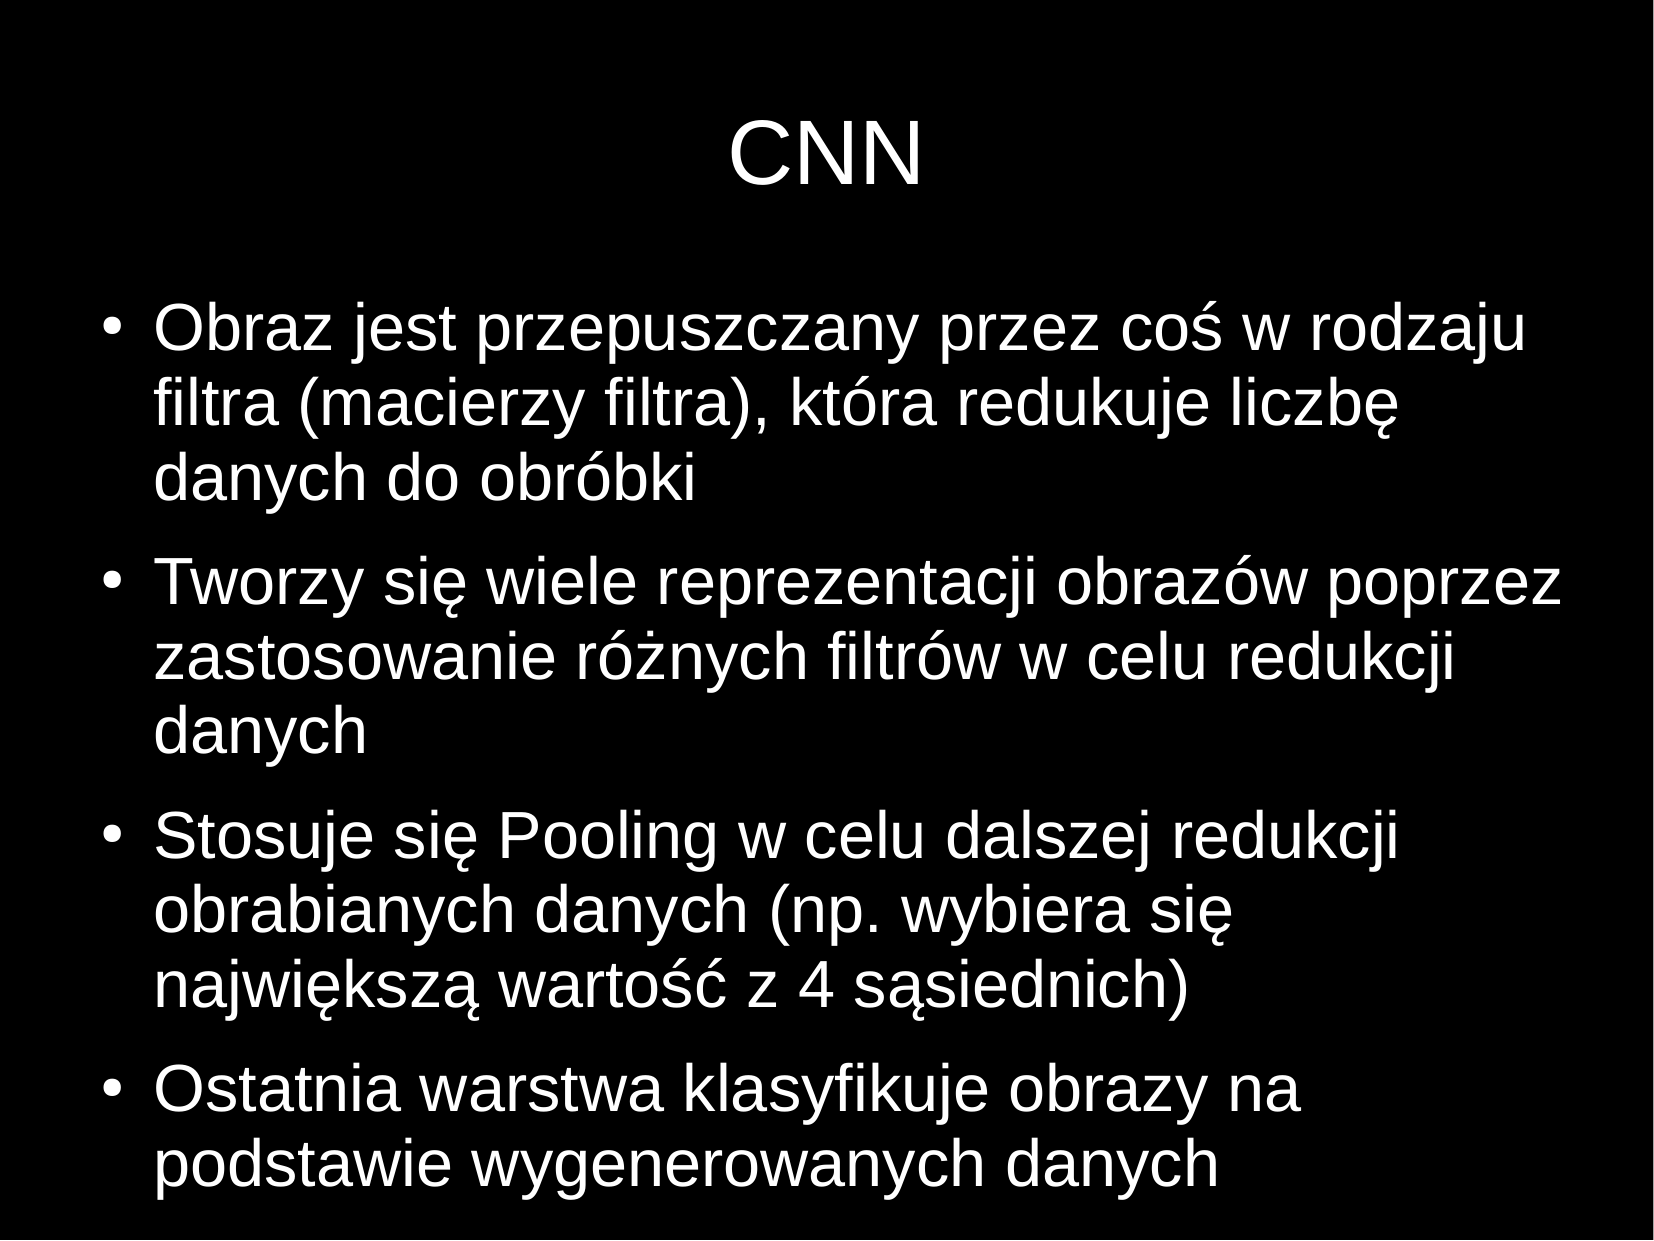

# CNN
Obraz jest przepuszczany przez coś w rodzaju filtra (macierzy filtra), która redukuje liczbę danych do obróbki
Tworzy się wiele reprezentacji obrazów poprzez zastosowanie różnych filtrów w celu redukcji danych
Stosuje się Pooling w celu dalszej redukcji obrabianych danych (np. wybiera się największą wartość z 4 sąsiednich)
Ostatnia warstwa klasyfikuje obrazy na podstawie wygenerowanych danych